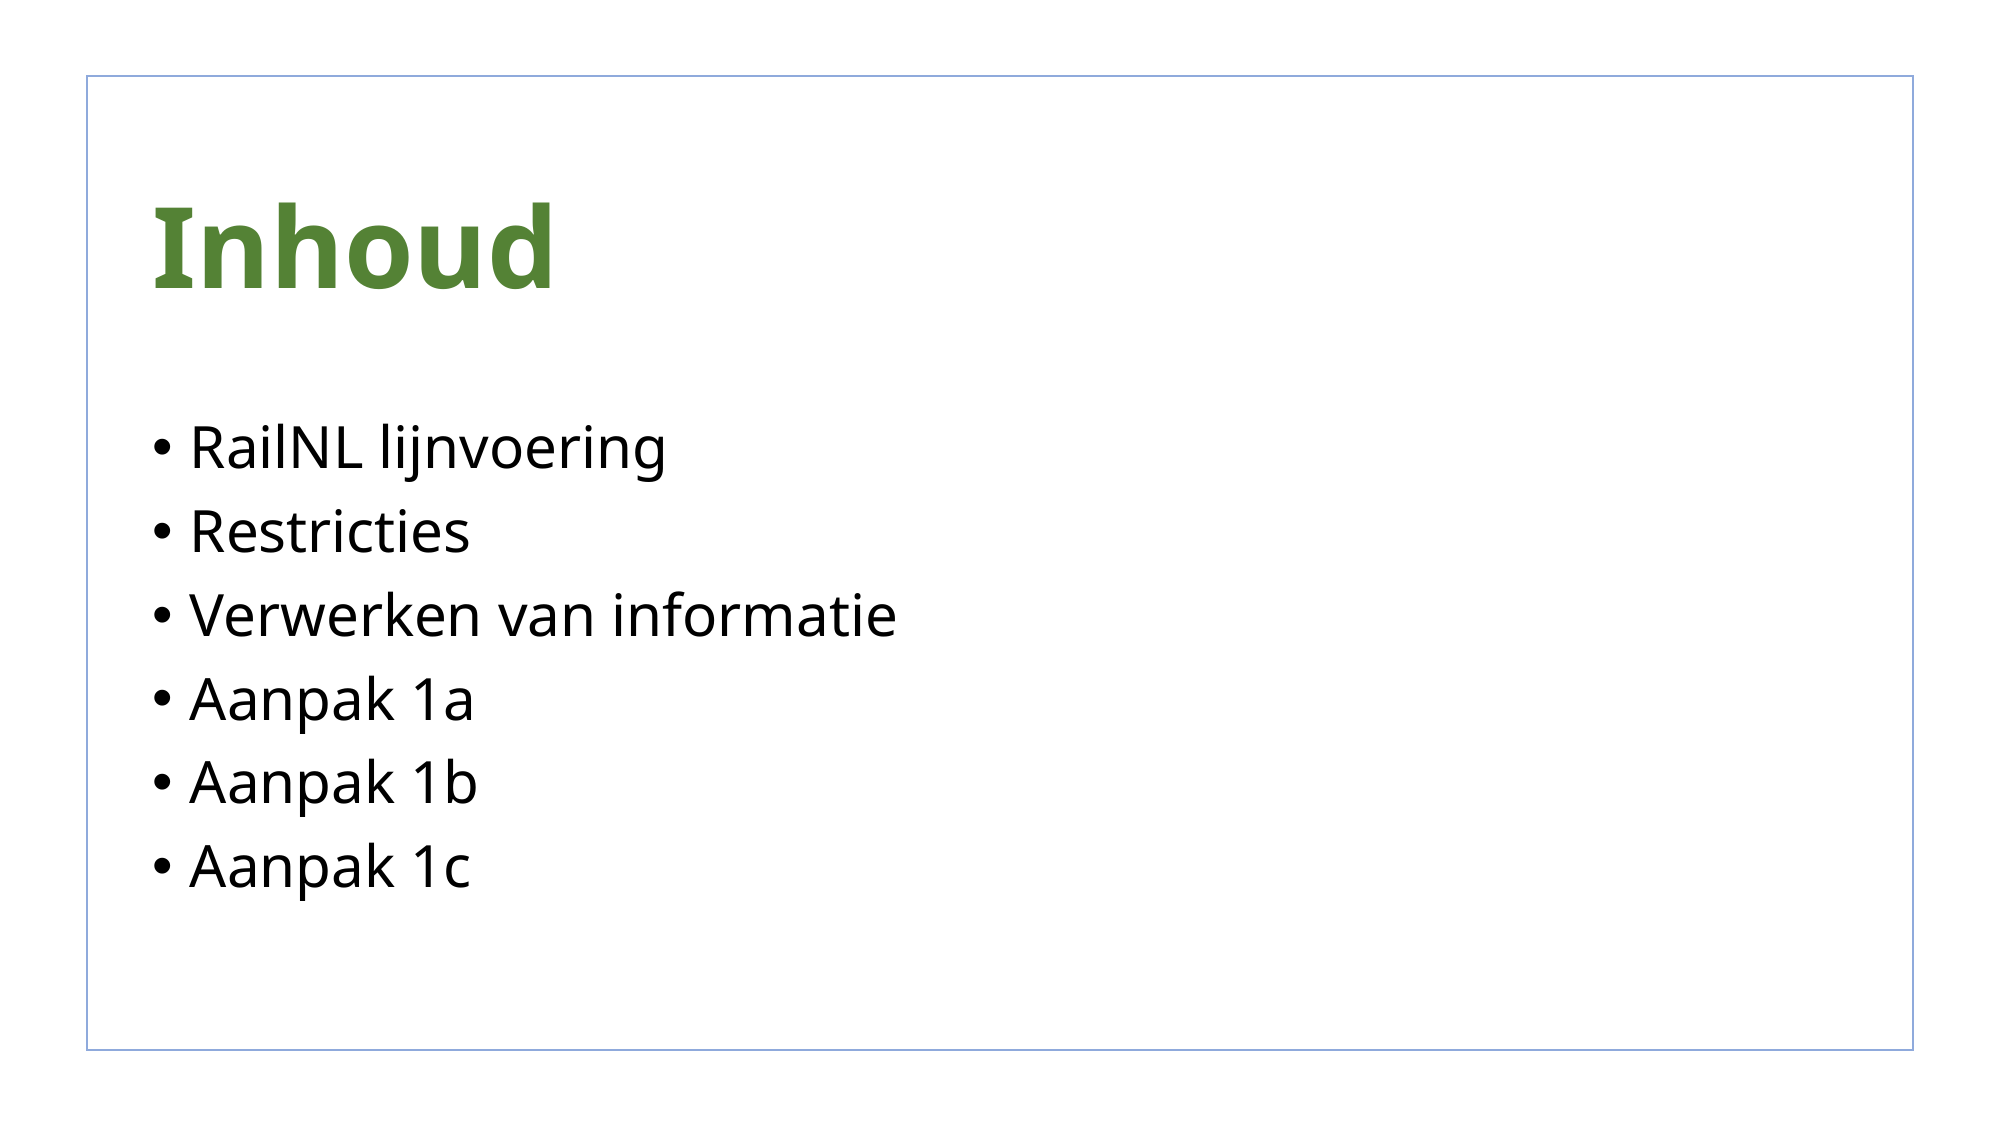

# Inhoud
RailNL lijnvoering
Restricties
Verwerken van informatie
Aanpak 1a
Aanpak 1b
Aanpak 1c